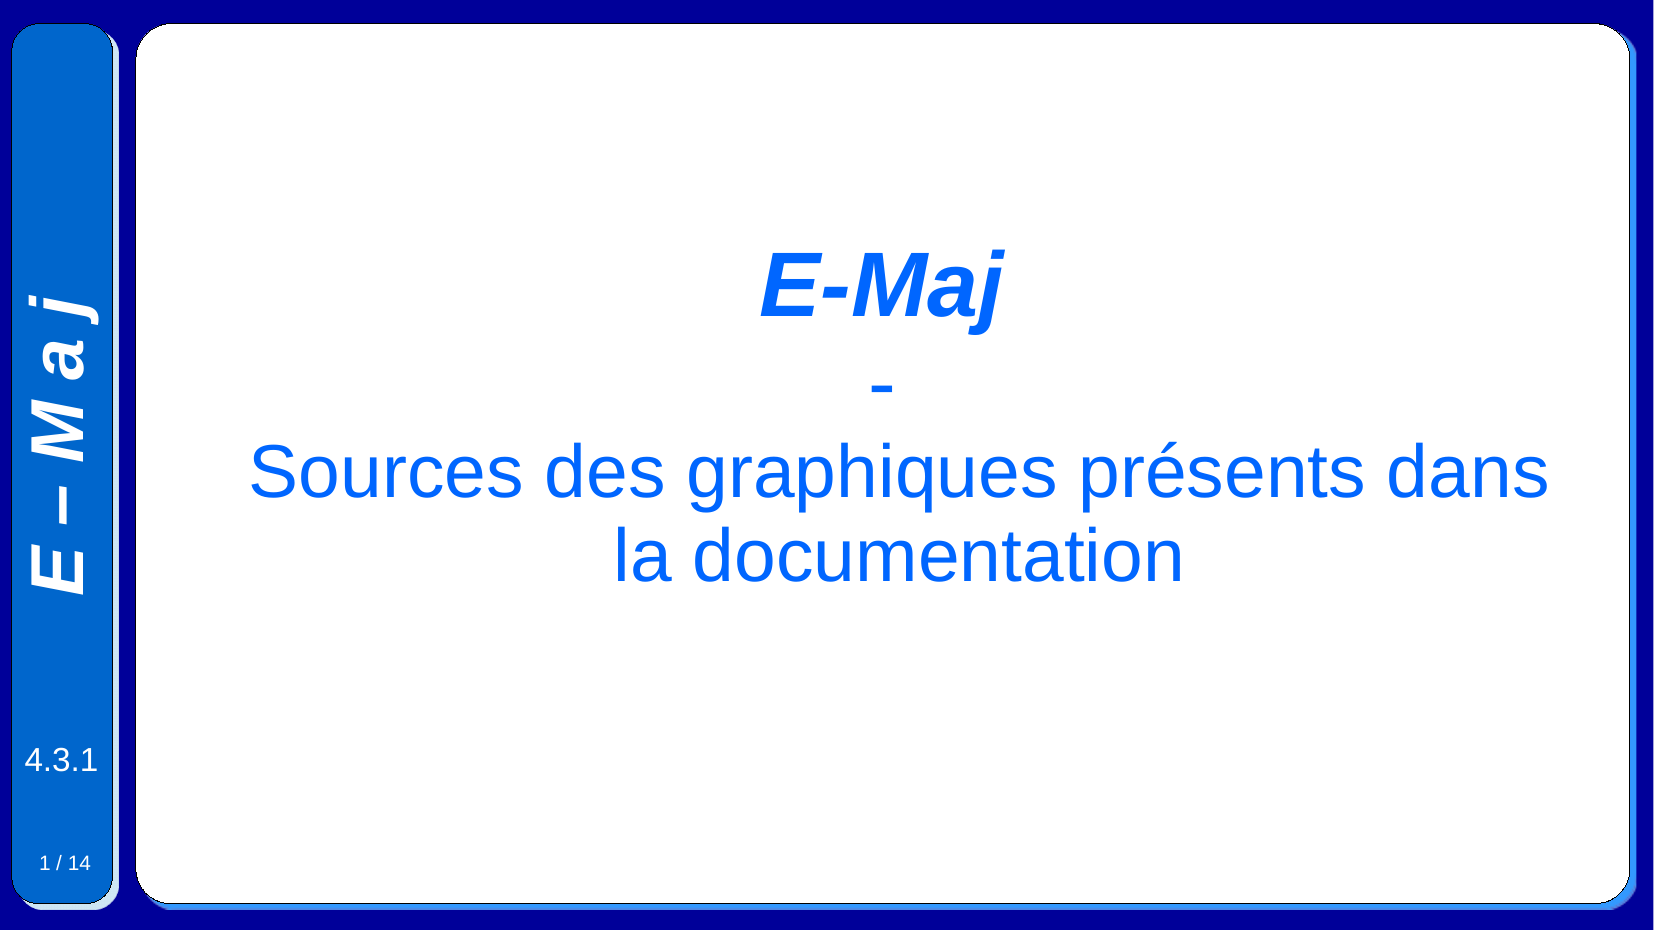

# E-Maj
-
Sources des graphiques présents dans la documentation